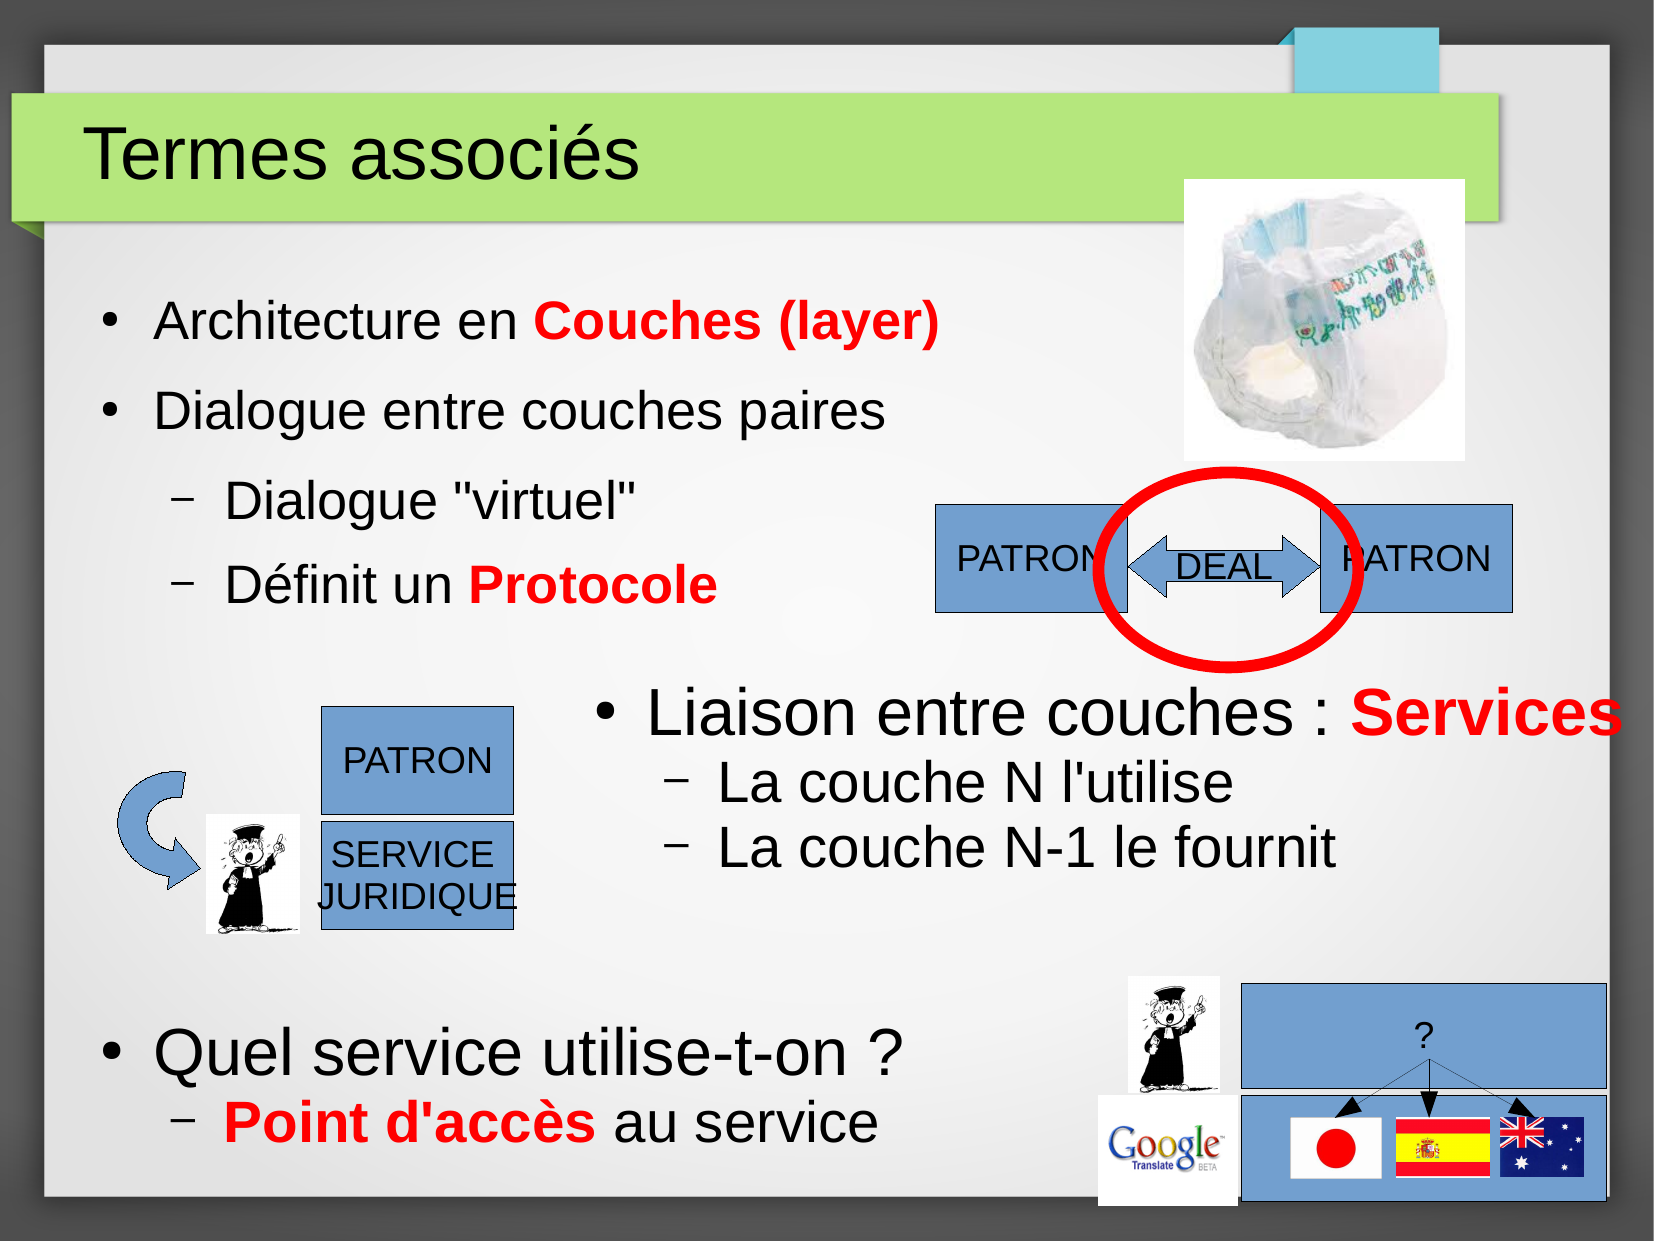

# Termes associés
Architecture en Couches (layer)
Dialogue entre couches paires
Dialogue "virtuel"
Définit un Protocole
PATRON
PATRON
DEAL
Liaison entre couches : Services
La couche N l'utilise
La couche N-1 le fournit
PATRON
SERVICE
JURIDIQUE
?
Quel service utilise-t-on ?
Point d'accès au service